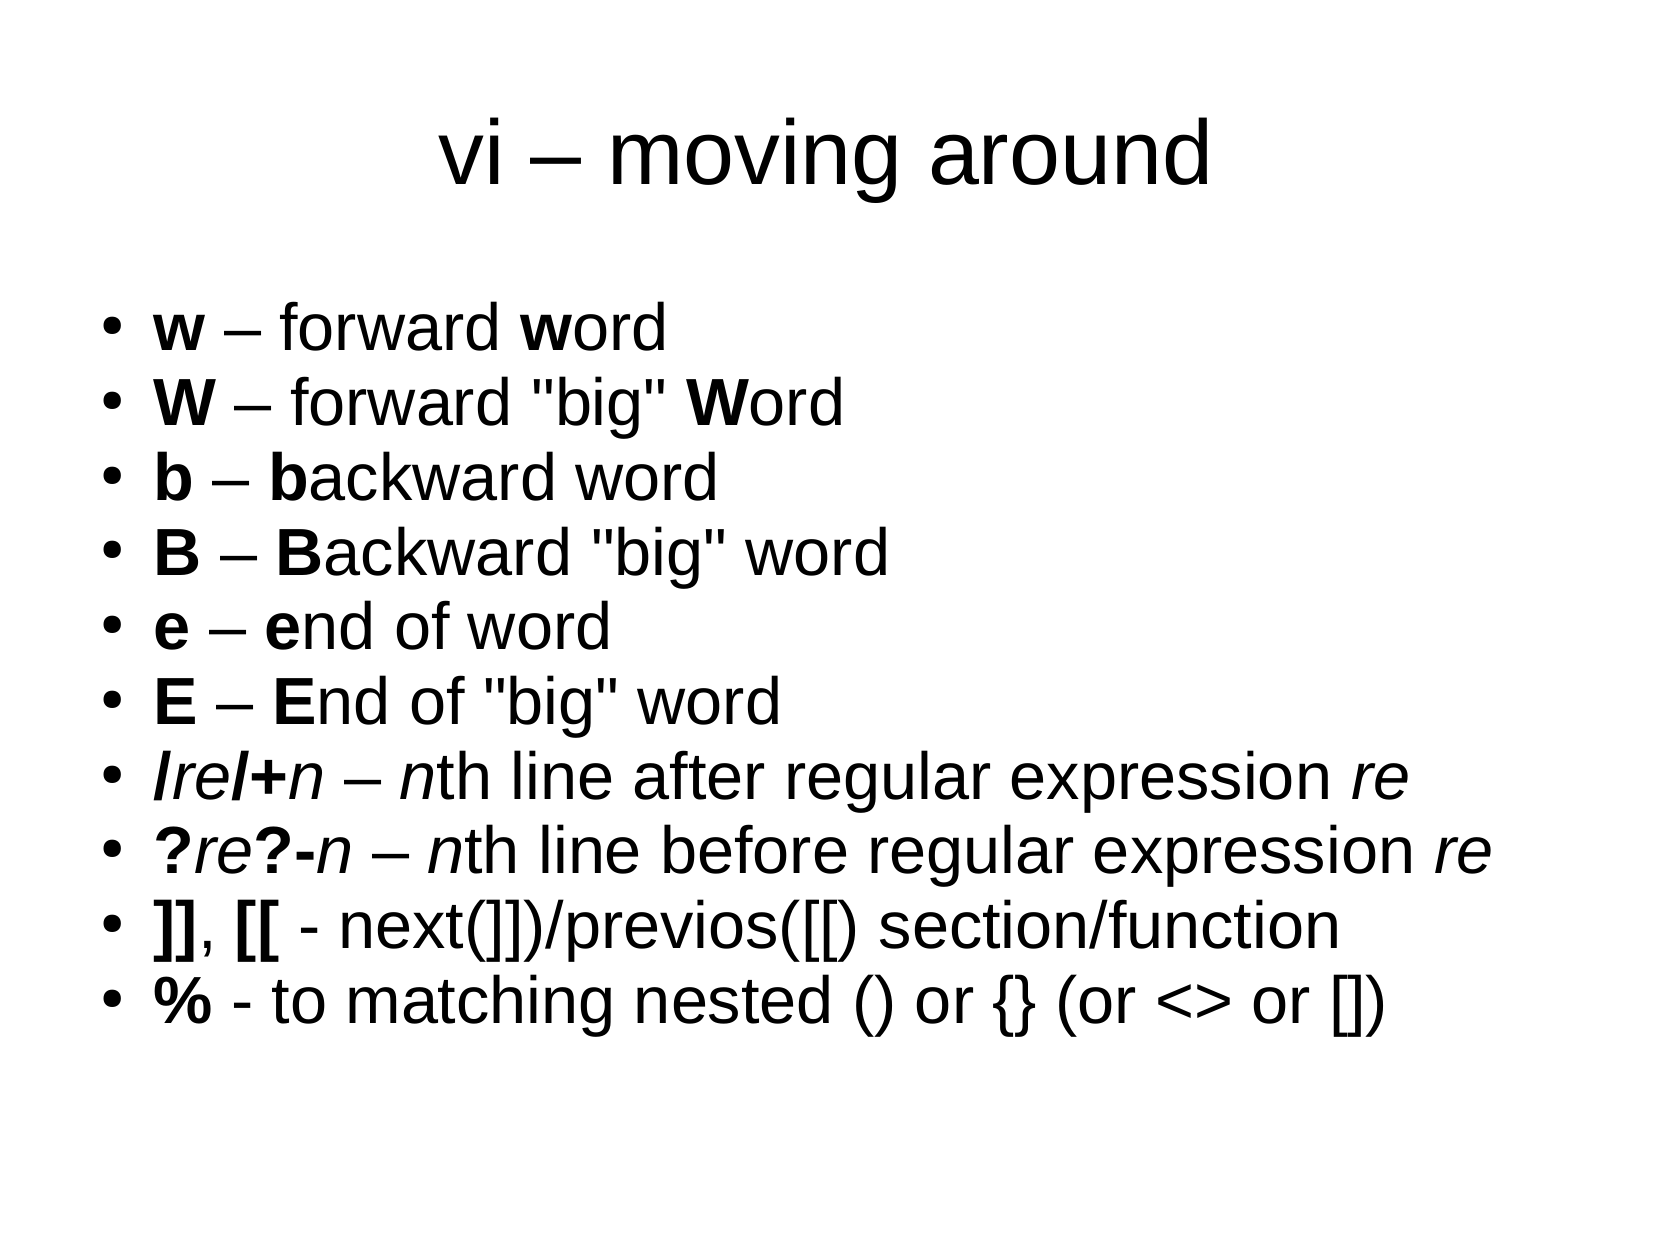

# vi – moving around
w – forward word
W – forward "big" Word
b – backward word
B – Backward "big" word
e – end of word
E – End of "big" word
/re/+n – nth line after regular expression re
?re?-n – nth line before regular expression re
]], [[ - next(]])/previos([[) section/function
% - to matching nested () or {} (or <> or [])